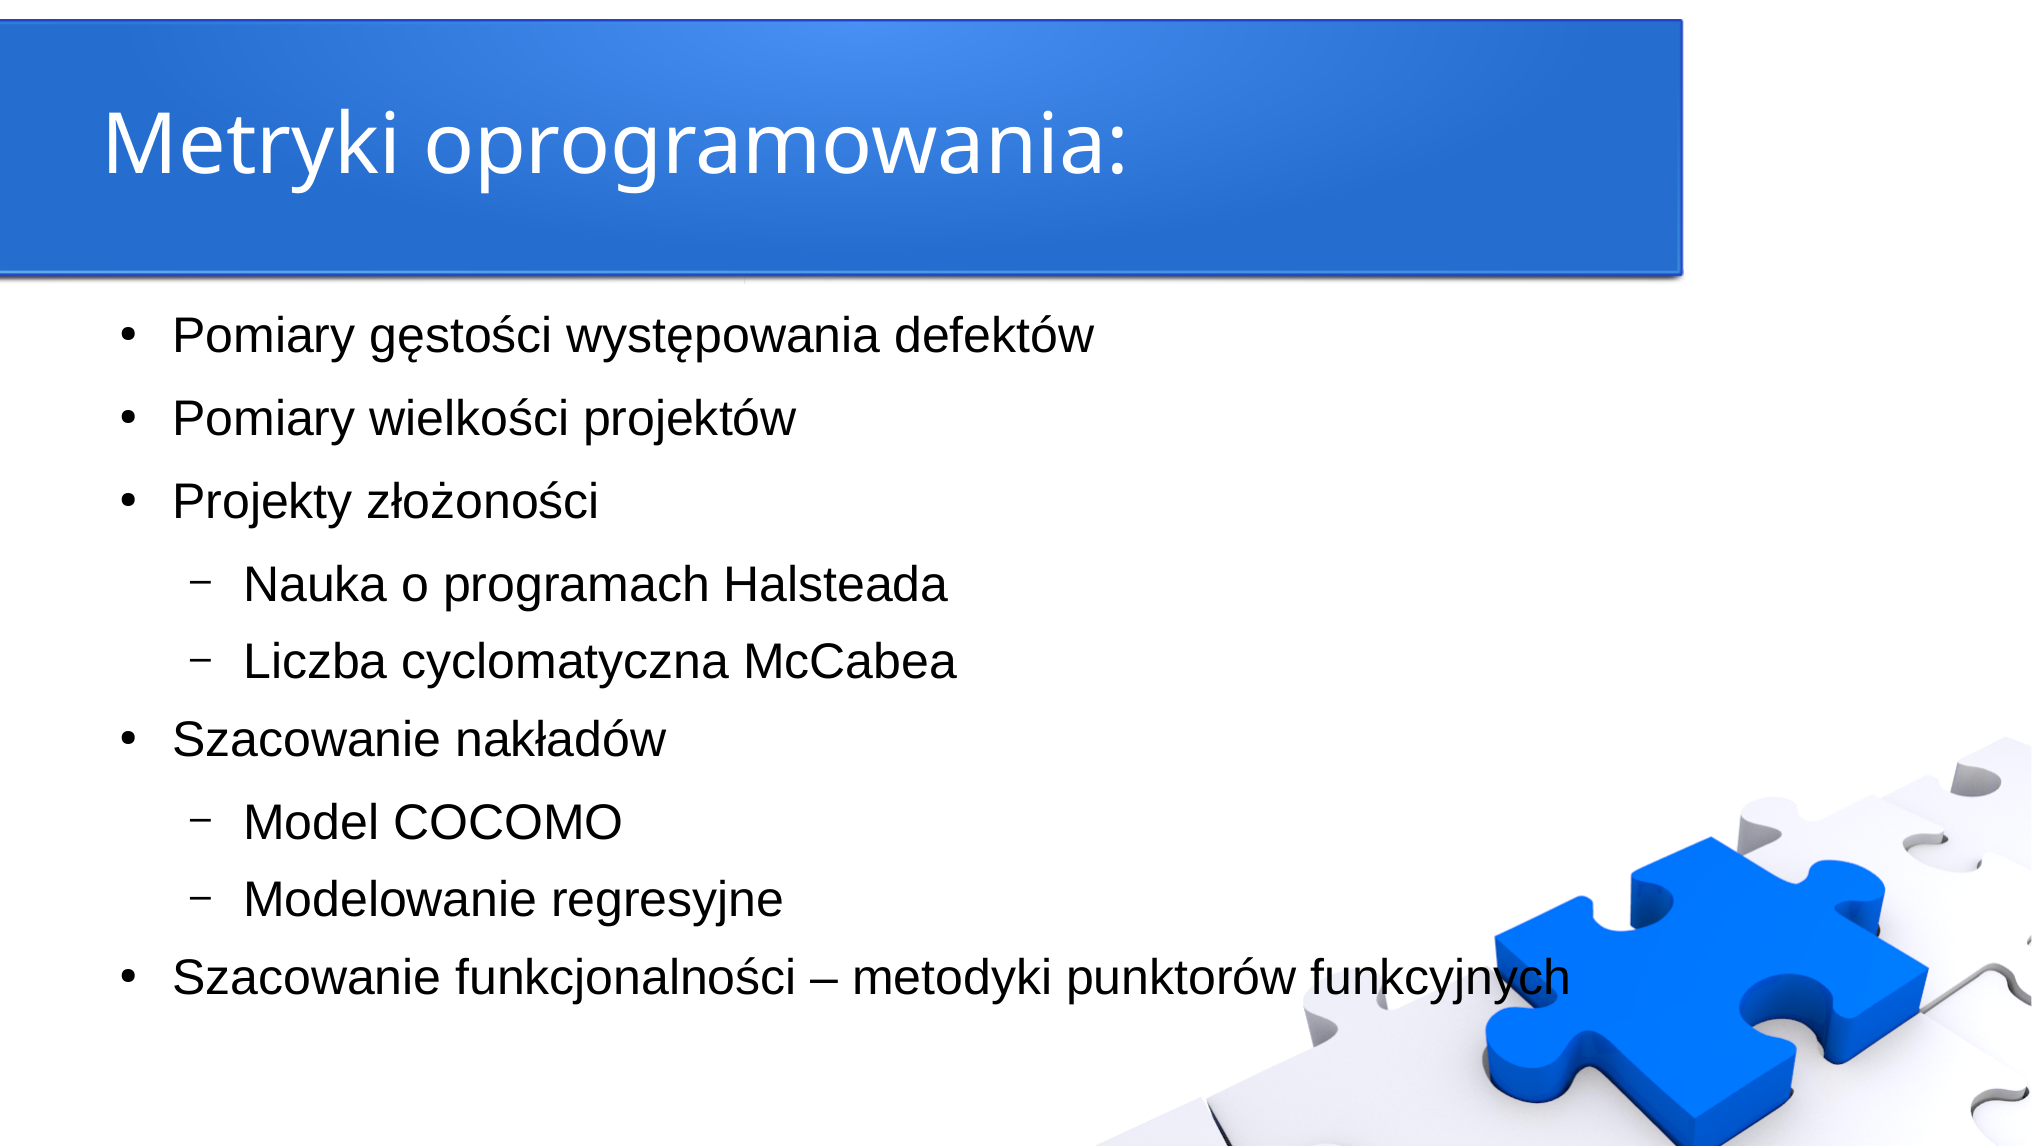

# Metryki oprogramowania:
Pomiary gęstości występowania defektów
Pomiary wielkości projektów
Projekty złożoności
Nauka o programach Halsteada
Liczba cyclomatyczna McCabea
Szacowanie nakładów
Model COCOMO
Modelowanie regresyjne
Szacowanie funkcjonalności – metodyki punktorów funkcyjnych